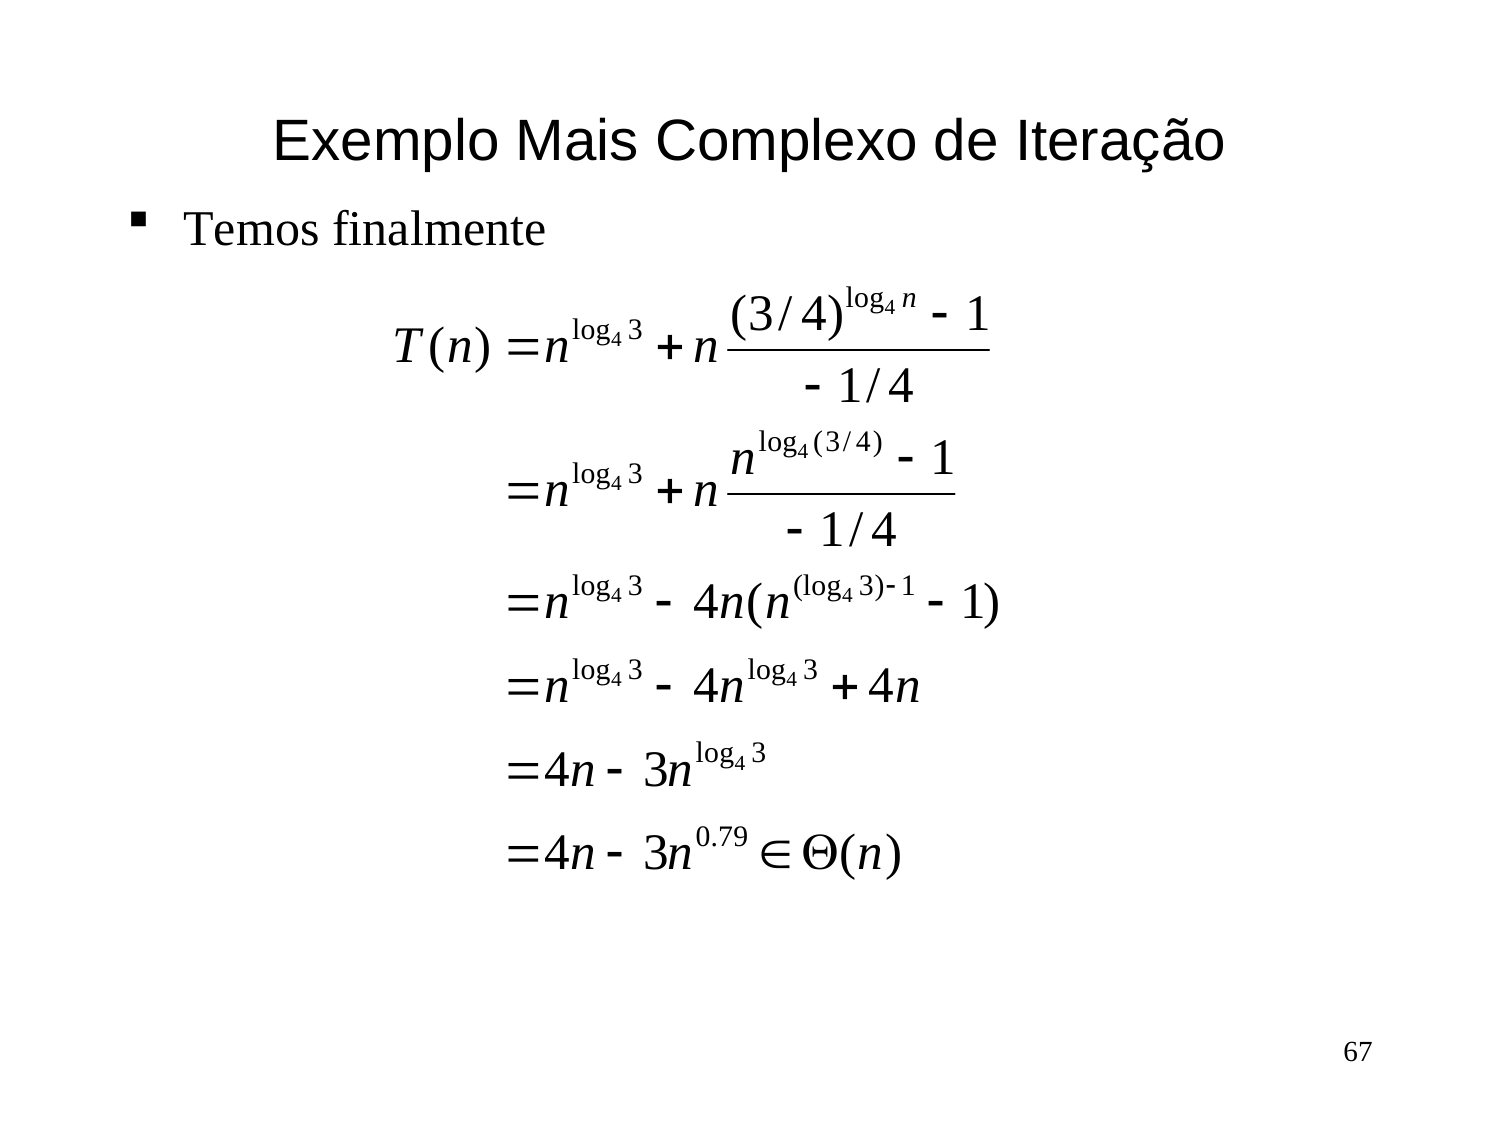

# Exemplo Mais Complexo de Iteração
Temos finalmente
67